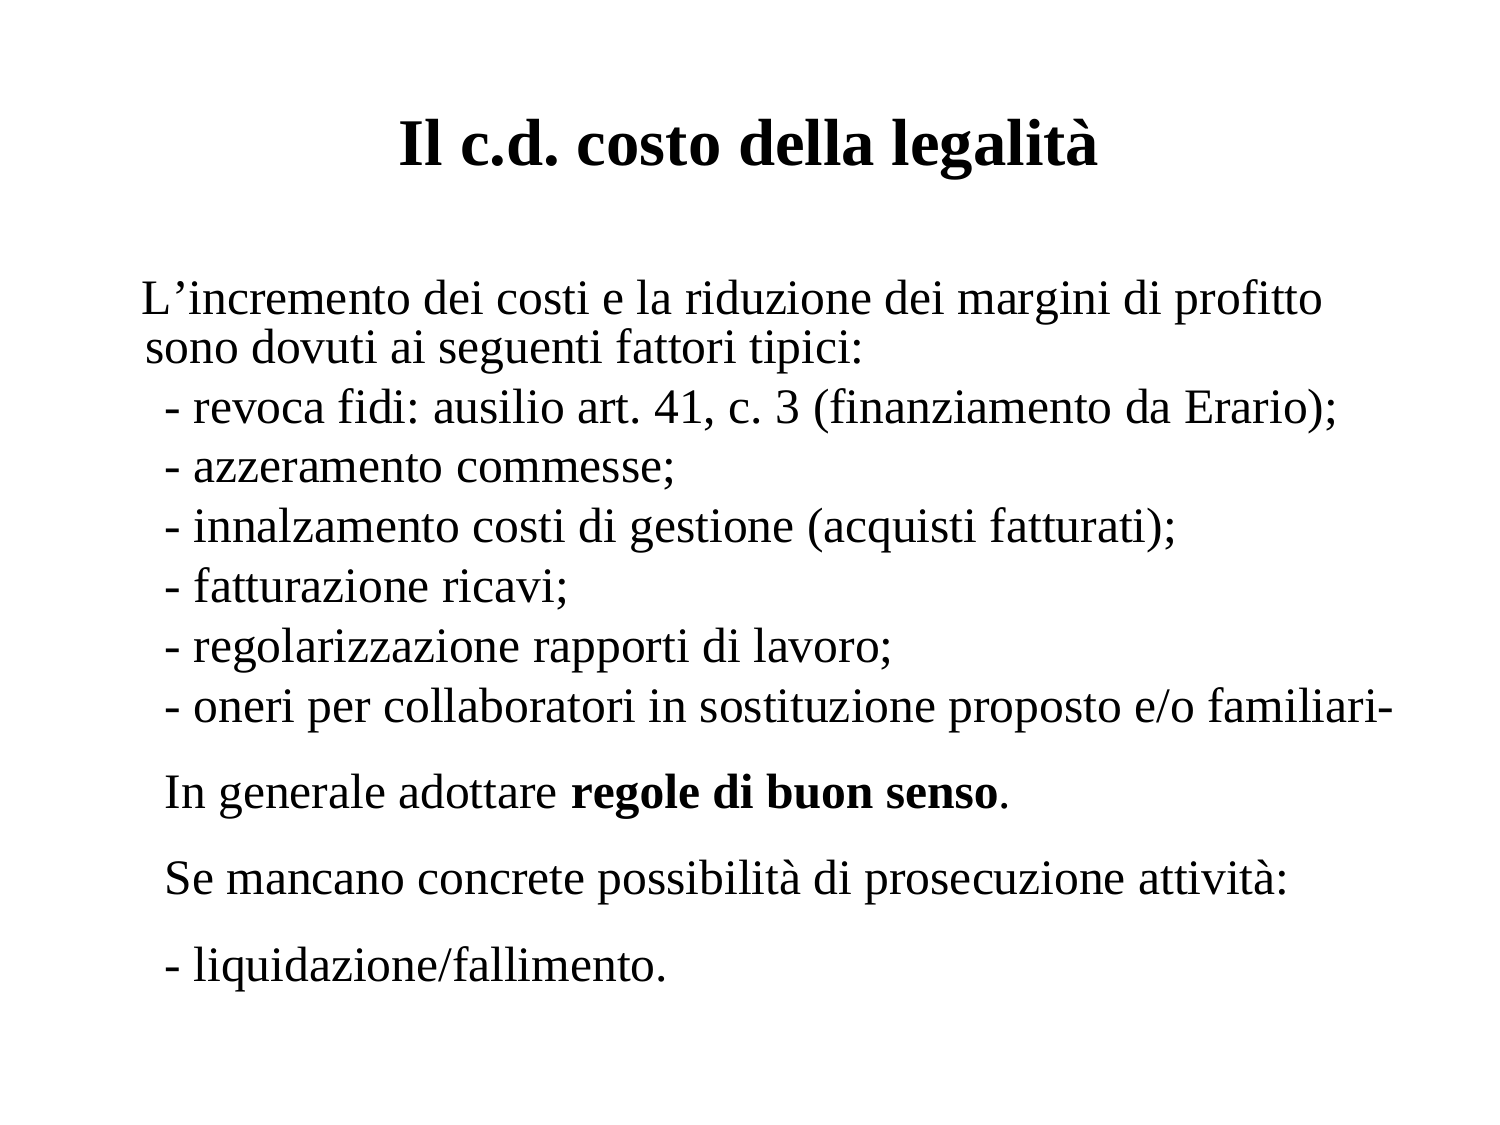

# Il c.d. costo della legalità
 L’incremento dei costi e la riduzione dei margini di profitto sono dovuti ai seguenti fattori tipici:
 - revoca fidi: ausilio art. 41, c. 3 (finanziamento da Erario);
 - azzeramento commesse;
 - innalzamento costi di gestione (acquisti fatturati);
 - fatturazione ricavi;
 - regolarizzazione rapporti di lavoro;
 - oneri per collaboratori in sostituzione proposto e/o familiari-
 In generale adottare regole di buon senso.
 Se mancano concrete possibilità di prosecuzione attività:
 - liquidazione/fallimento.